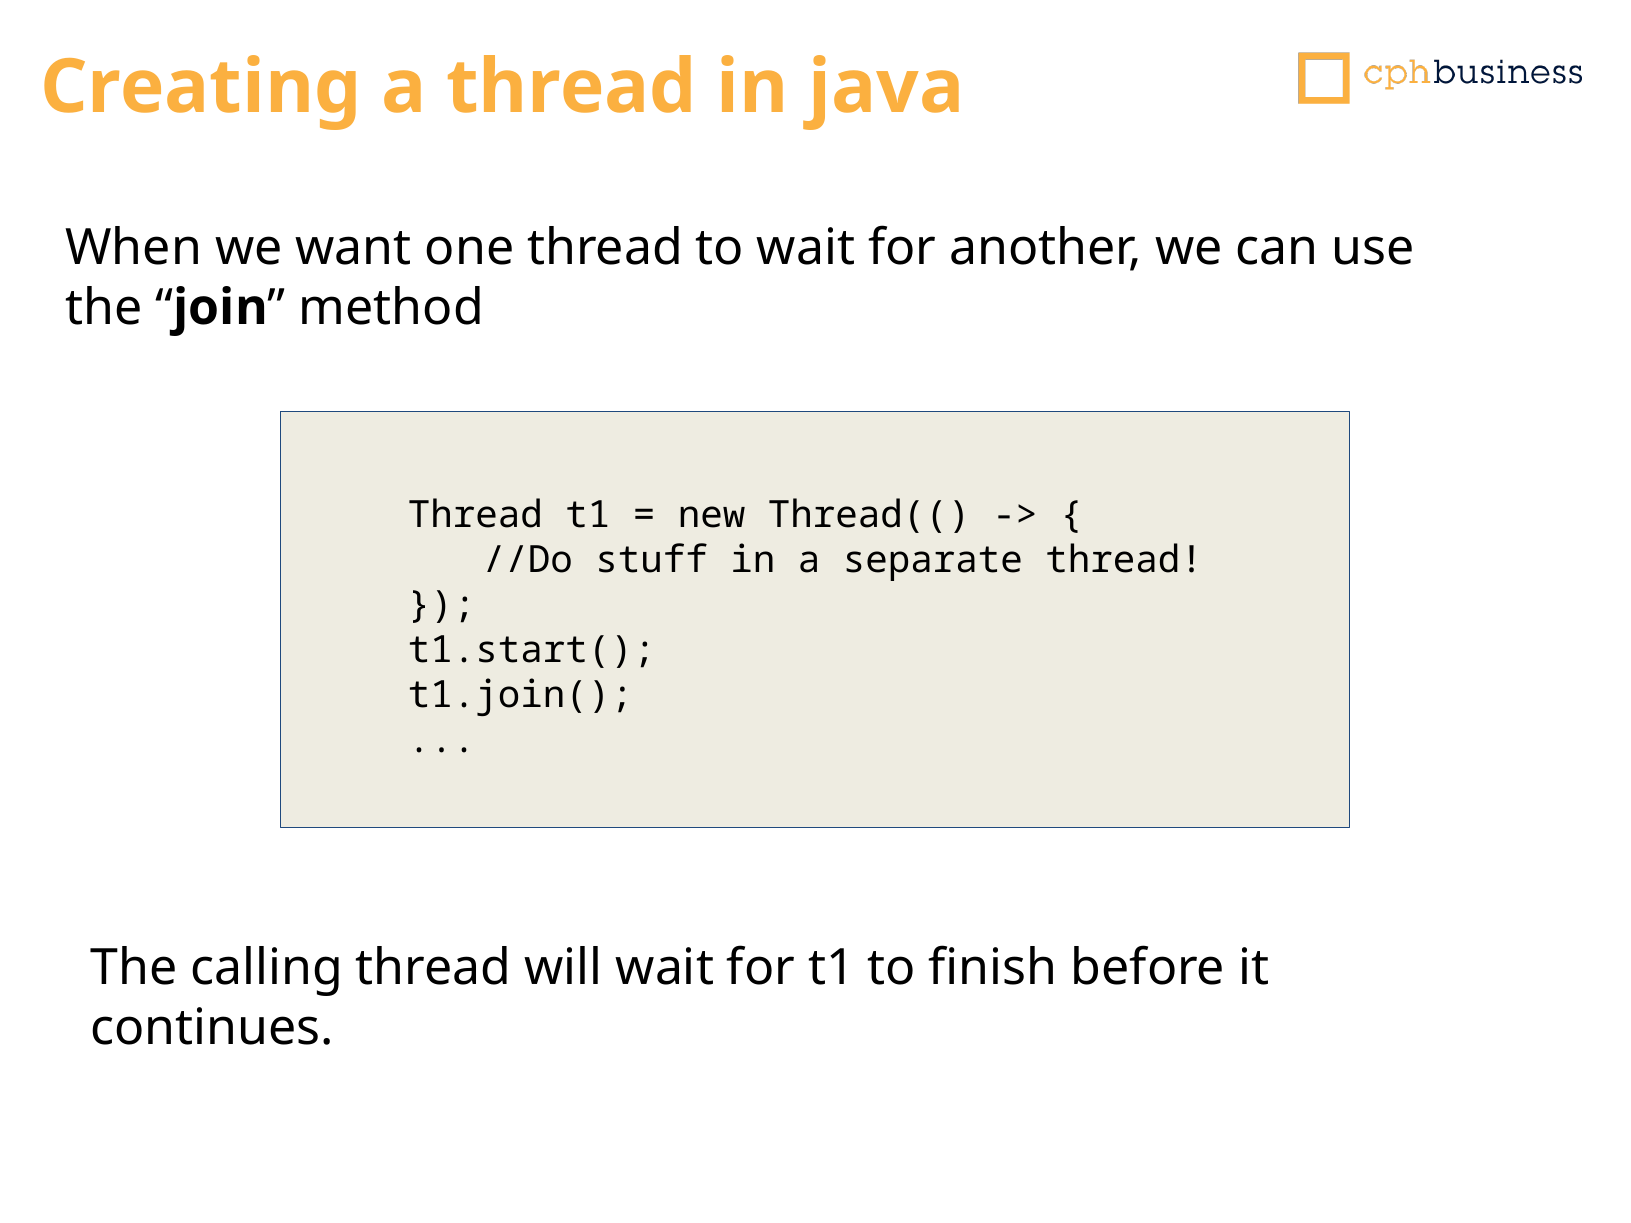

Creating a thread in java
When we want one thread to wait for another, we can use the “join” method
Thread t1 = new Thread(() -> {
	//Do stuff in a separate thread!
});
t1.start();
t1.join();
...
The calling thread will wait for t1 to finish before it continues.